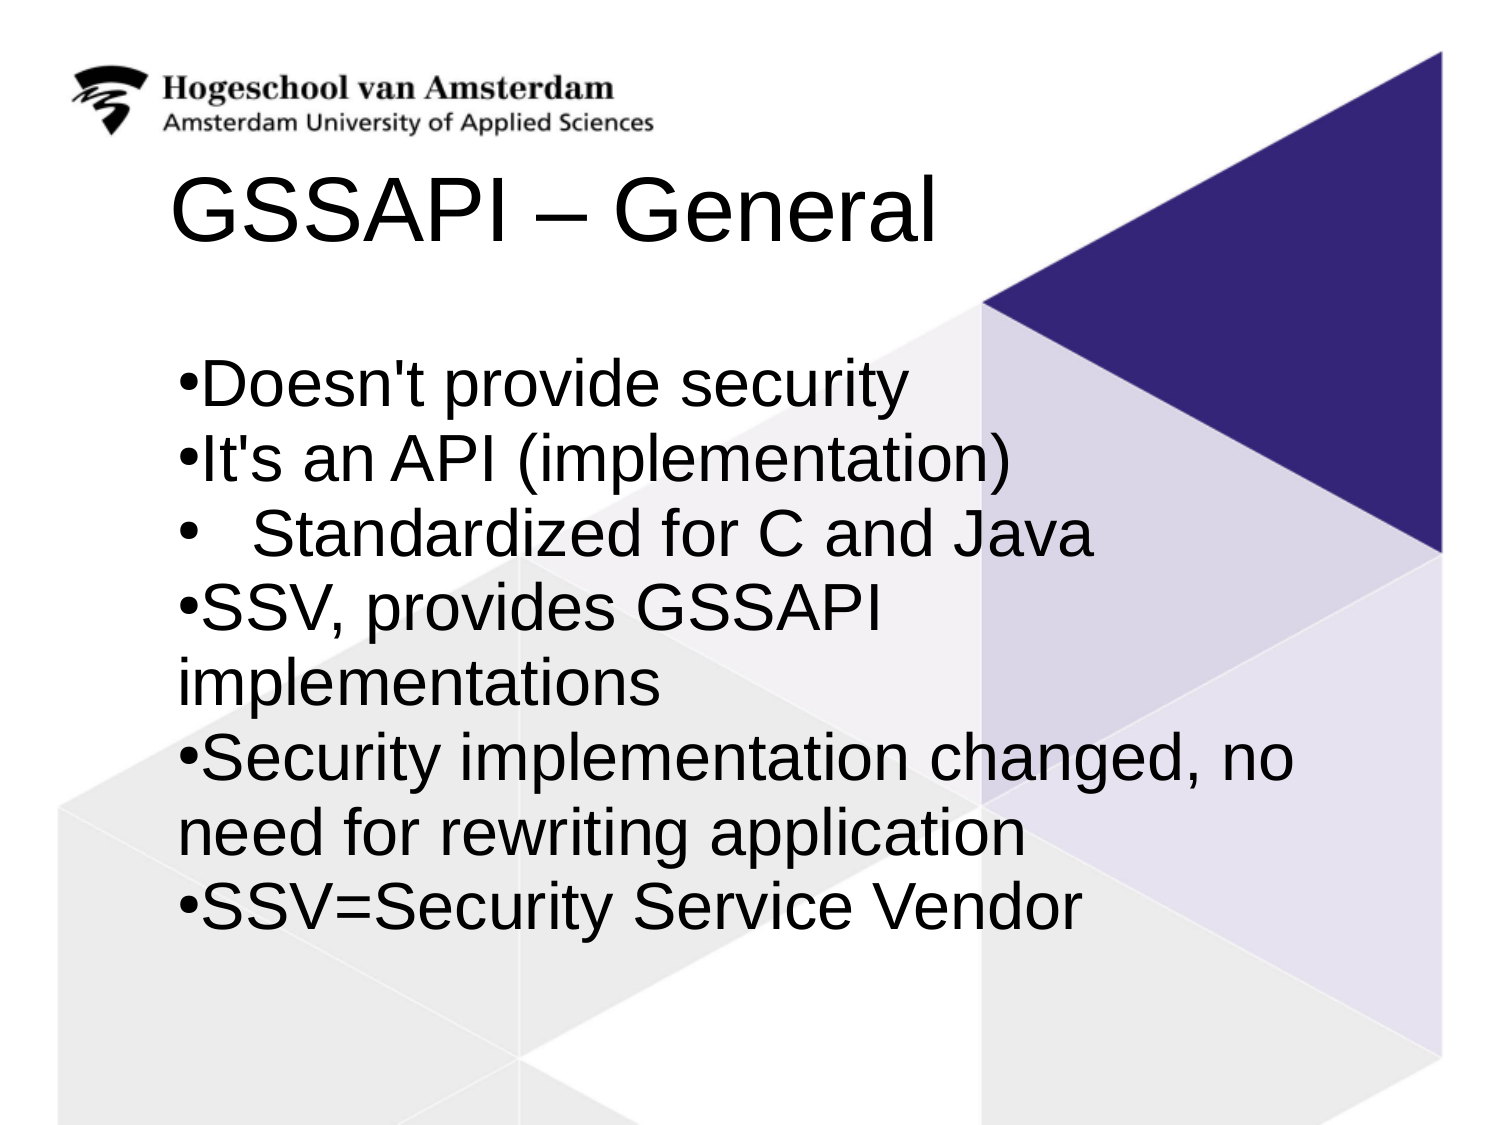

# GSSAPI – General
Doesn't provide security
It's an API (implementation)
	Standardized for C and Java
SSV, provides GSSAPI implementations
Security implementation changed, no need for rewriting application
SSV=Security Service Vendor